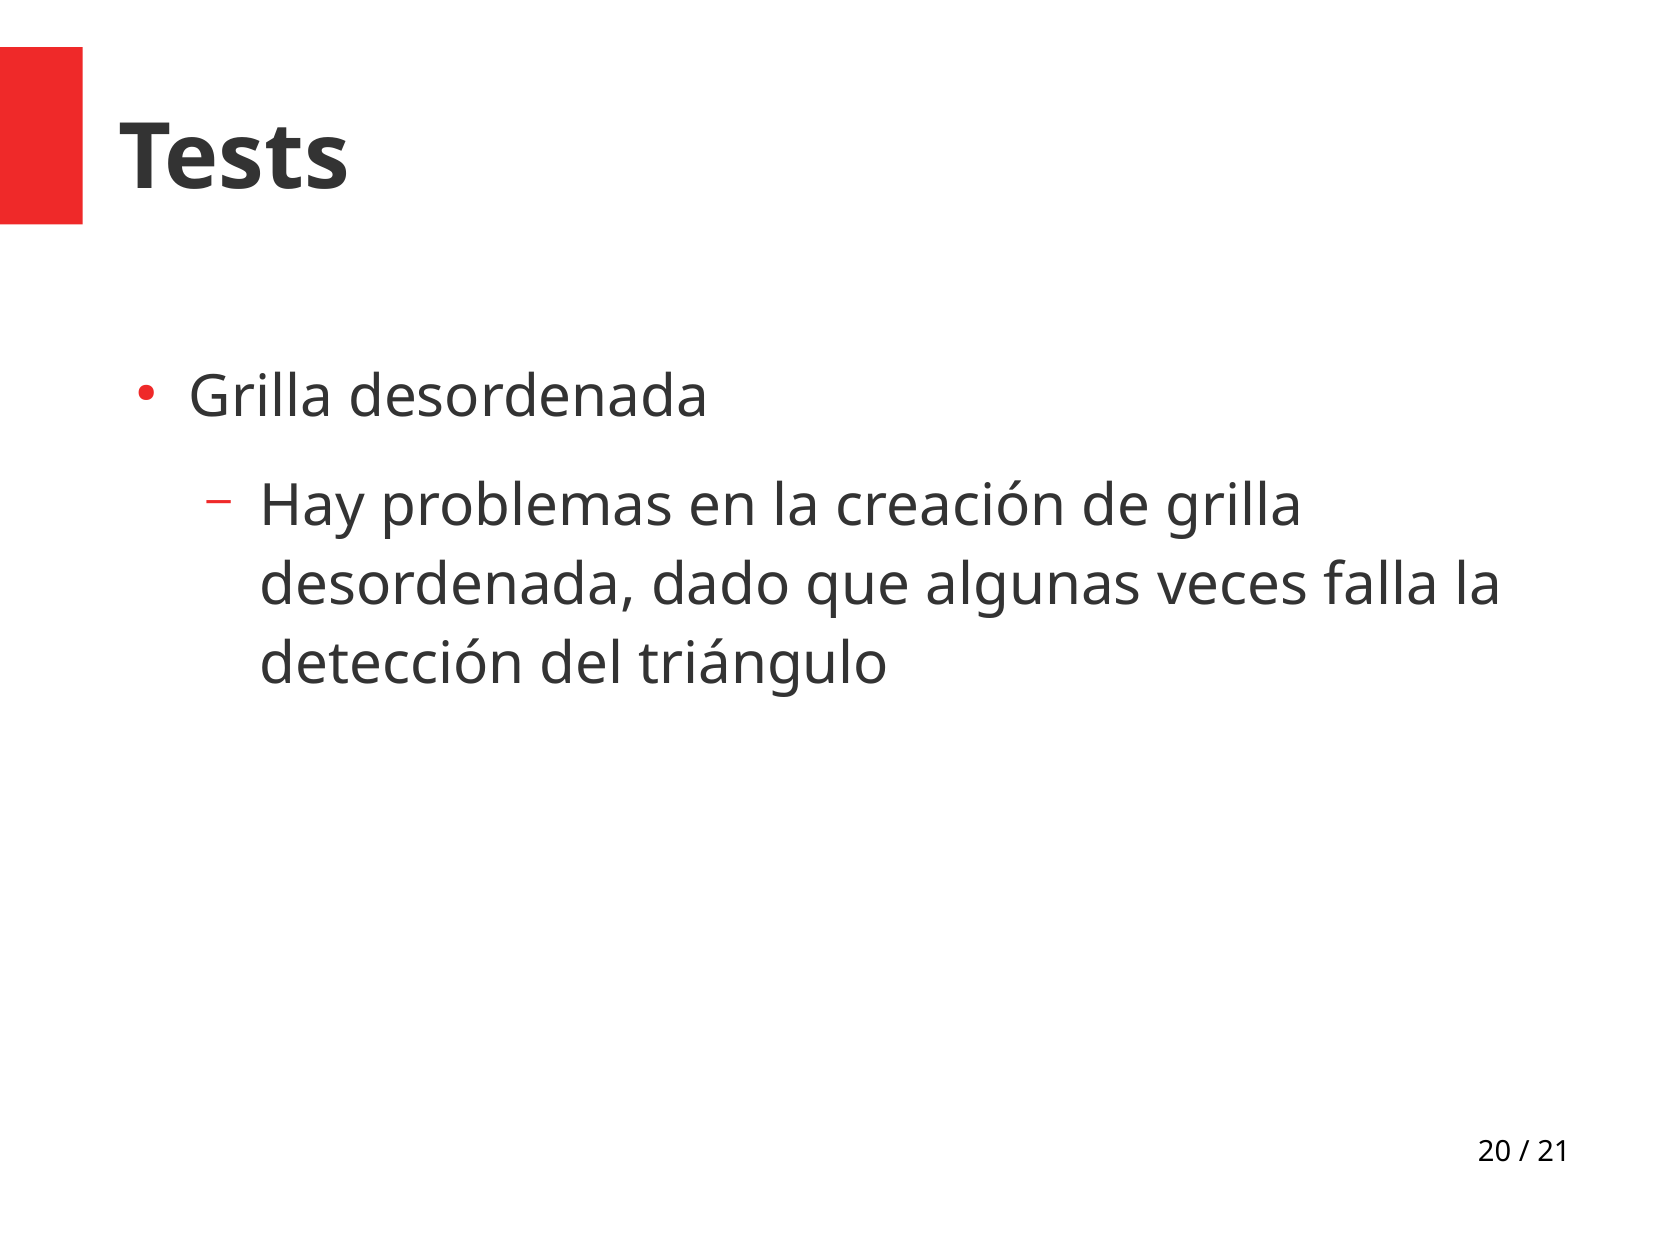

# Tests
Grilla desordenada
Hay problemas en la creación de grilla desordenada, dado que algunas veces falla la detección del triángulo
20